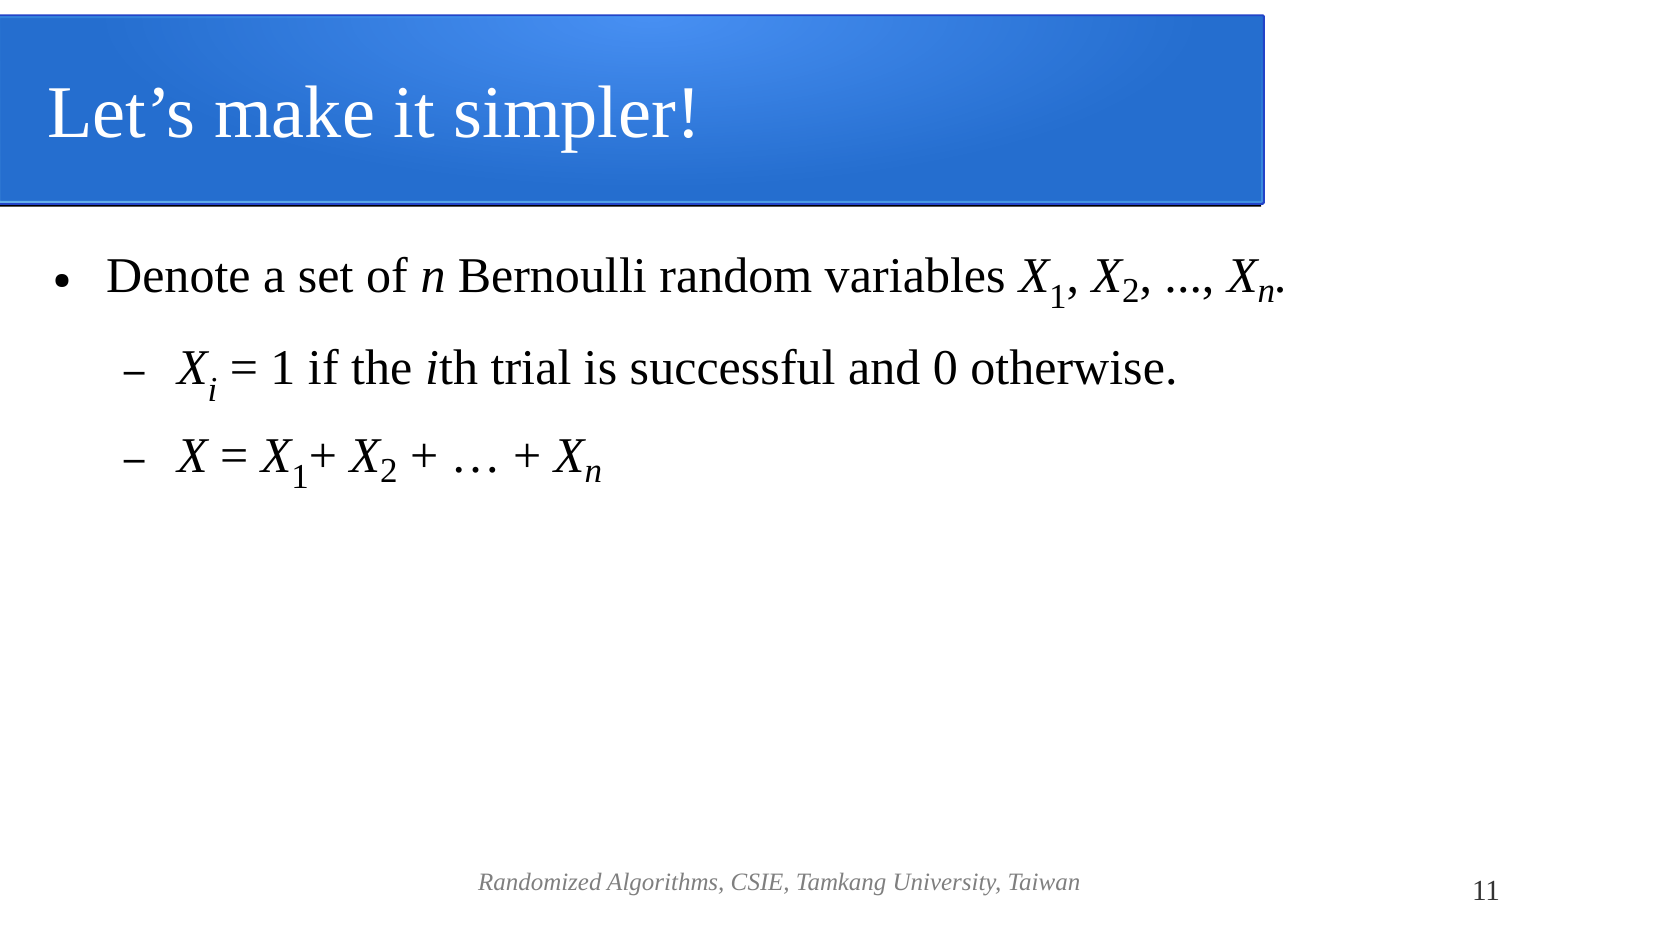

# Let’s make it simpler!
Denote a set of n Bernoulli random variables X1, X2, ..., Xn.
Xi = 1 if the ith trial is successful and 0 otherwise.
X = X1+ X2 + … + Xn
Randomized Algorithms, CSIE, Tamkang University, Taiwan
11